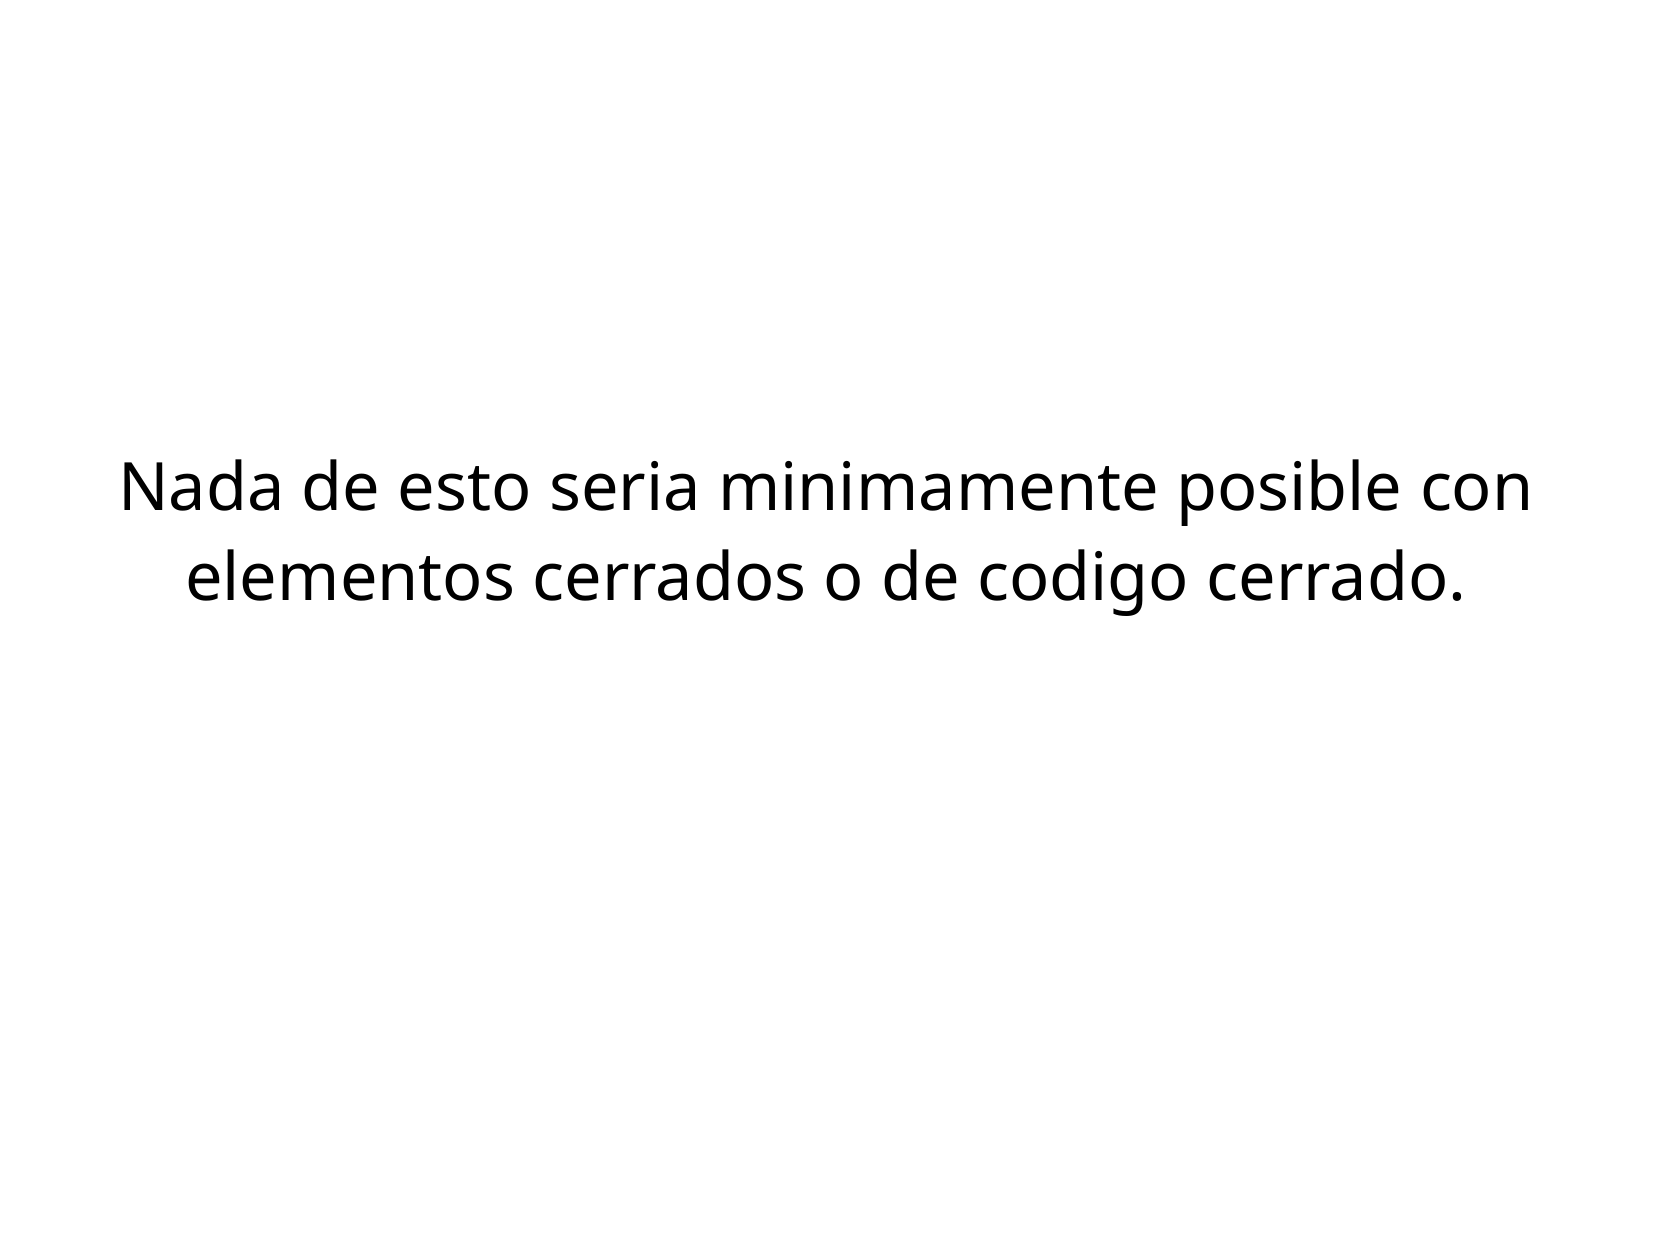

# Nada de esto seria minimamente posible con elementos cerrados o de codigo cerrado.